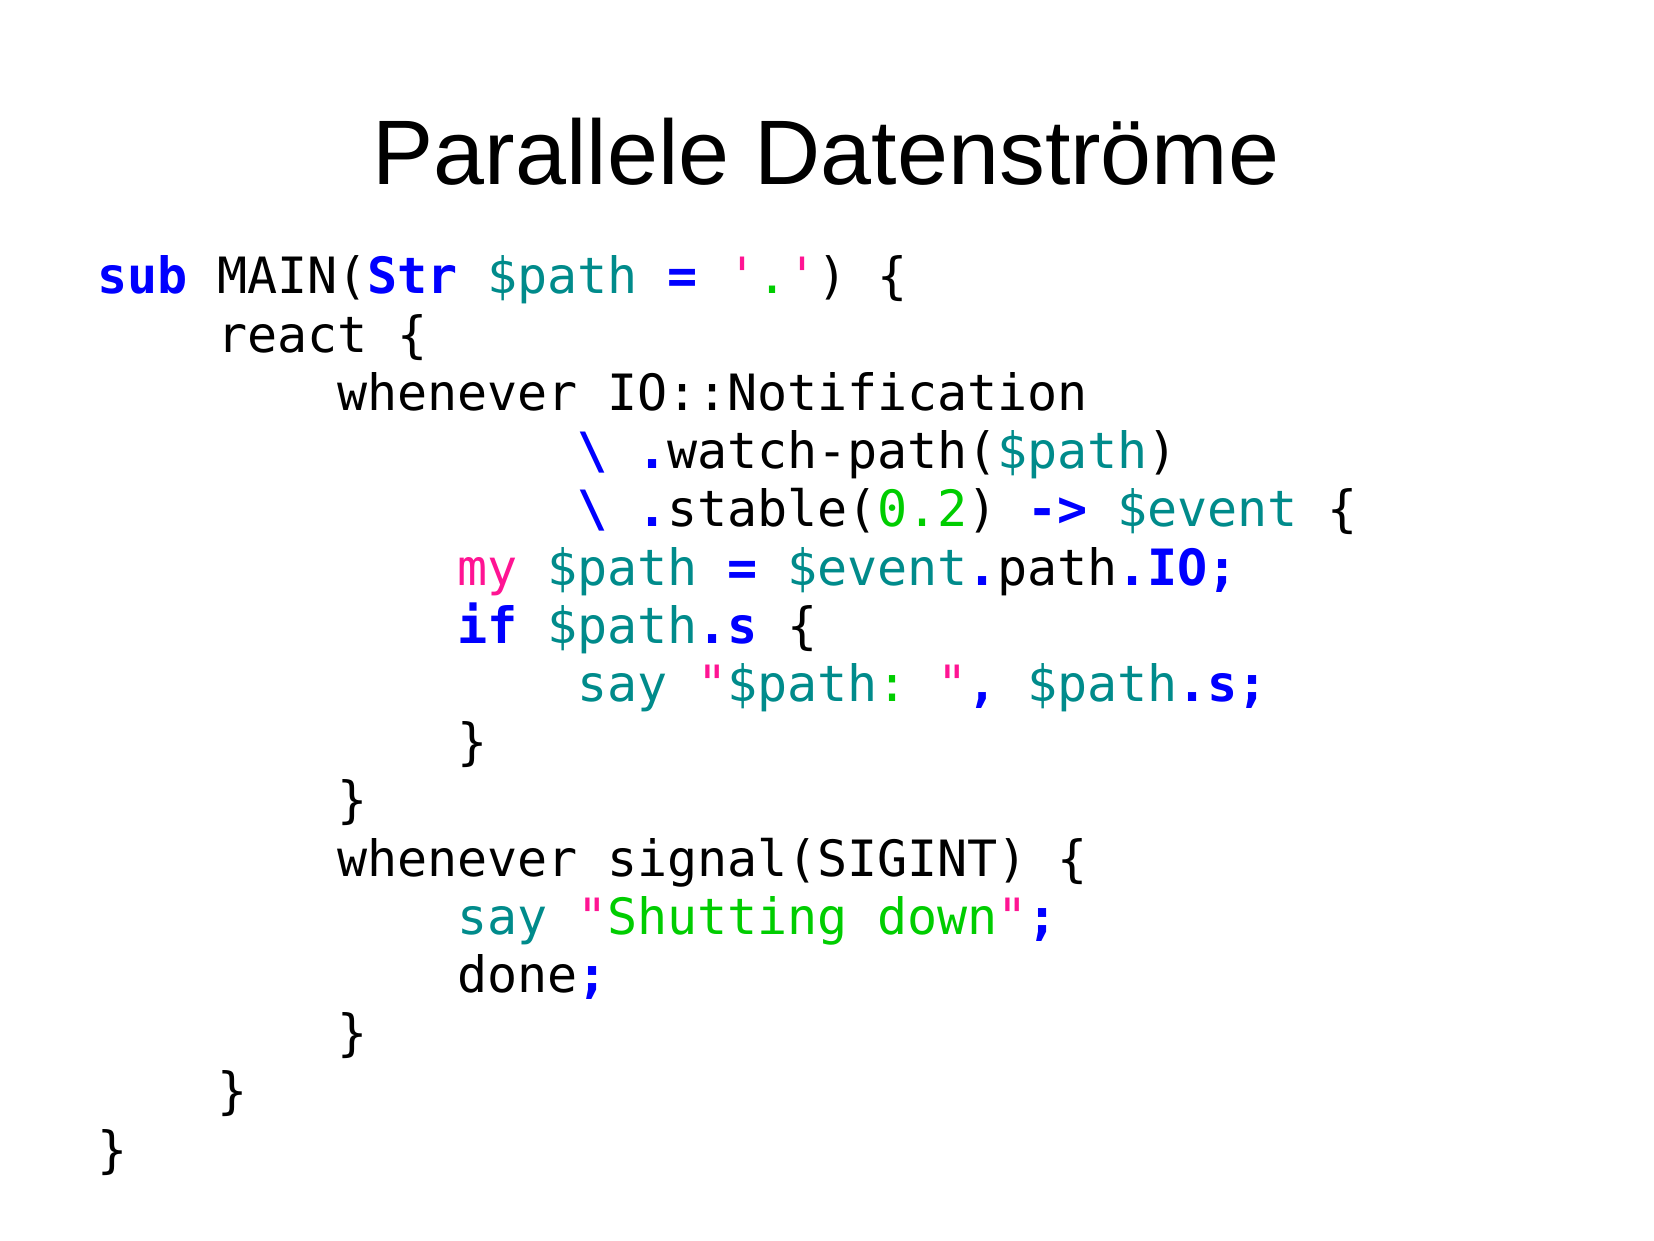

# Parallele Datenströme
sub MAIN(Str $path = '.') {
 react {
 whenever IO::Notification
 \ .watch-path($path)
 \ .stable(0.2) -> $event {
 my $path = $event.path.IO;
 if $path.s {
 say "$path: ", $path.s;
 }
 }
 whenever signal(SIGINT) {
 say "Shutting down";
 done;
 }
 }
}